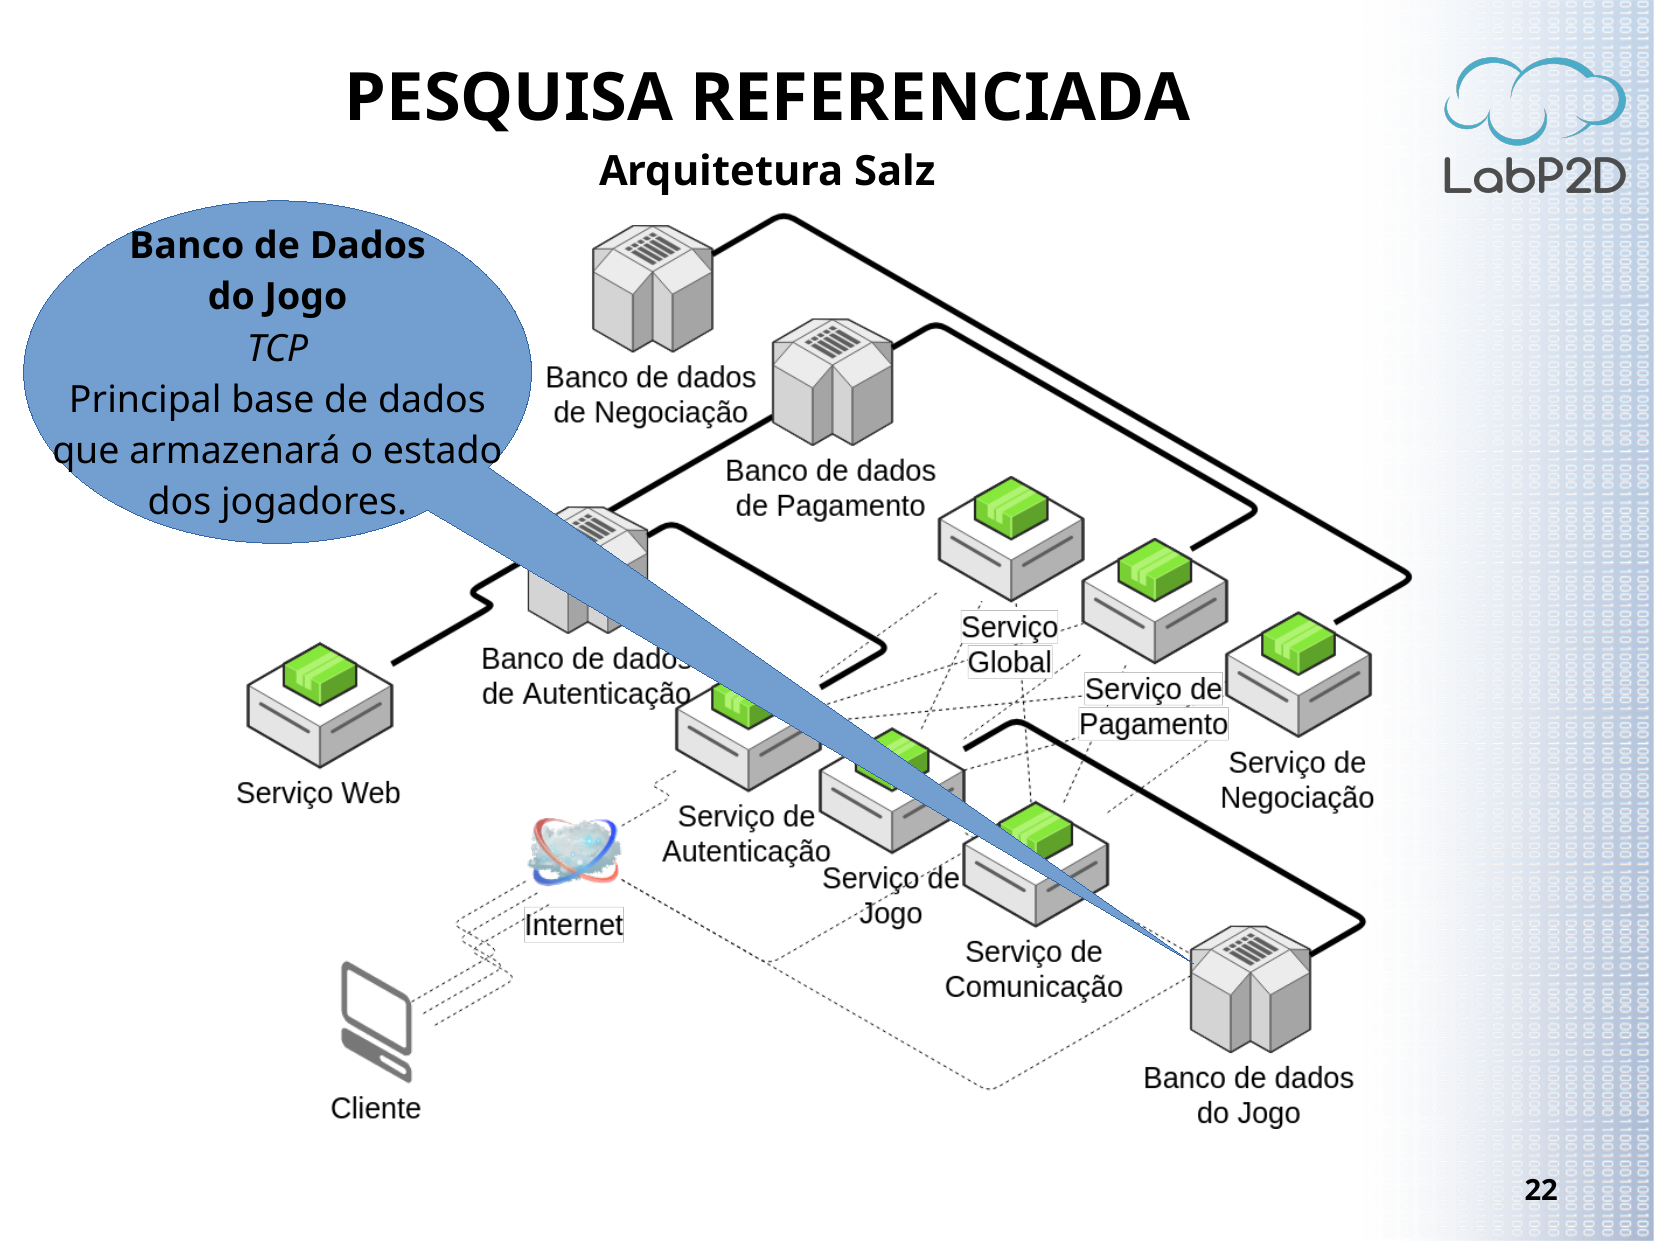

# PESQUISA REFERENCIADA Arquitetura Salz
Banco de Dados
do Jogo
TCP
Principal base de dados
que armazenará o estado
dos jogadores.
22